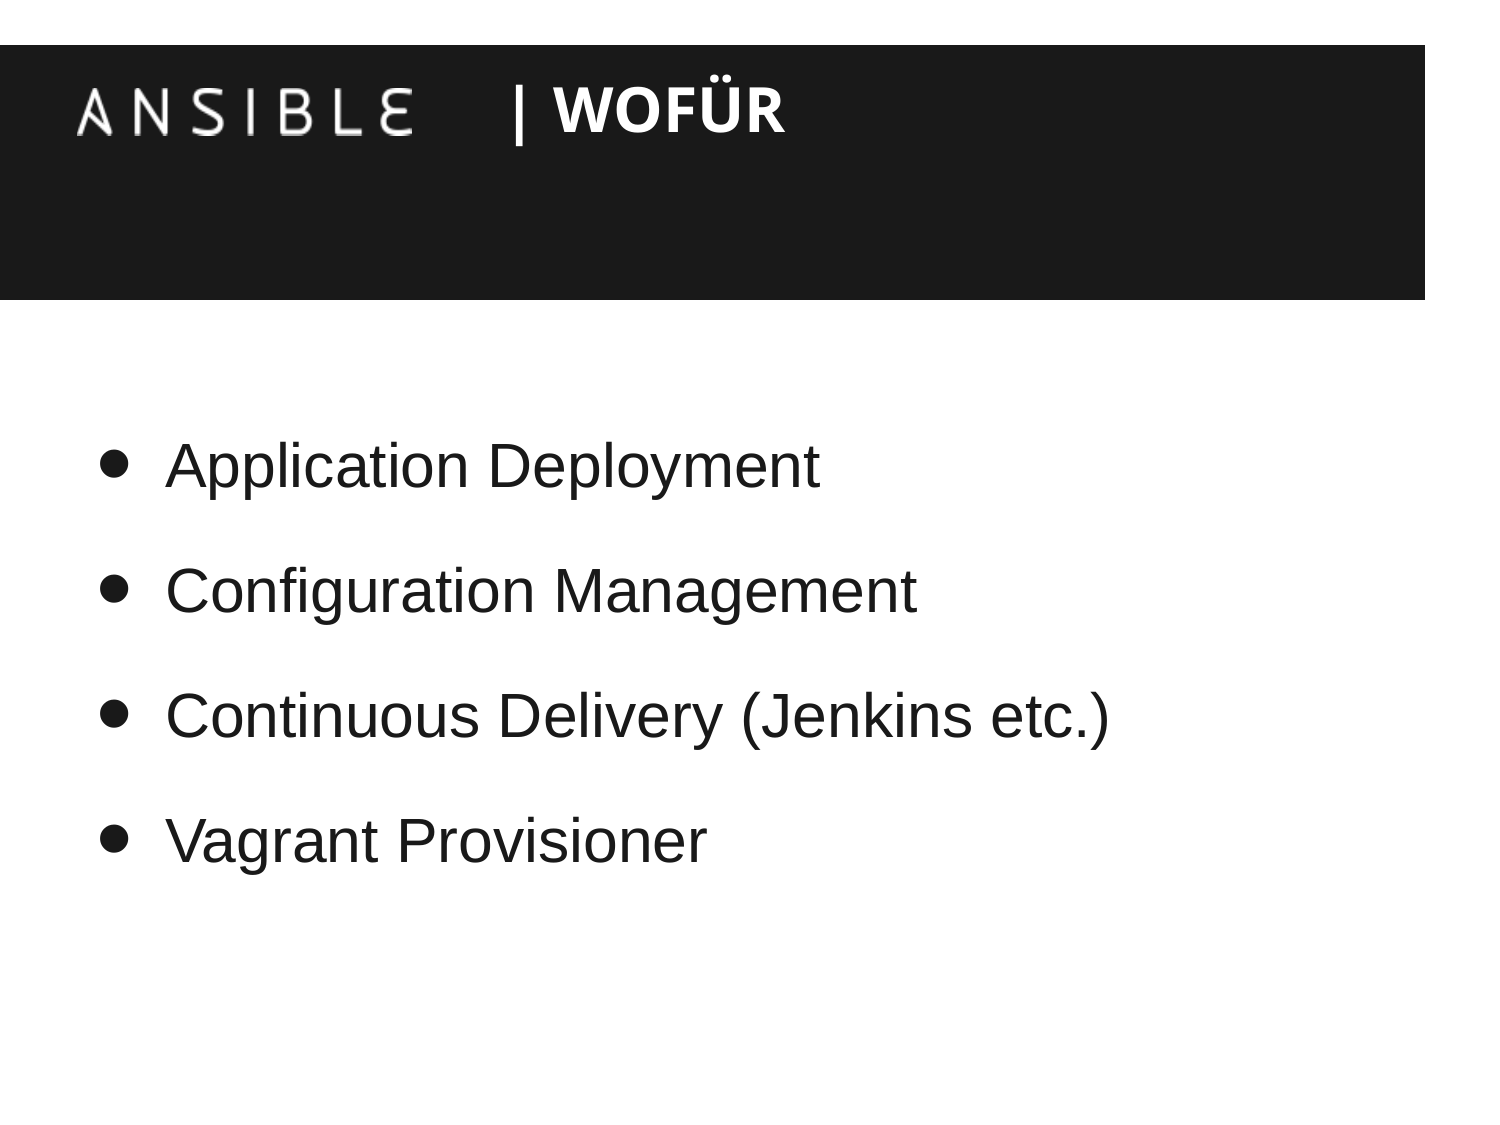

# | WOFÜR
Application Deployment
Configuration Management
Continuous Delivery (Jenkins etc.)
Vagrant Provisioner